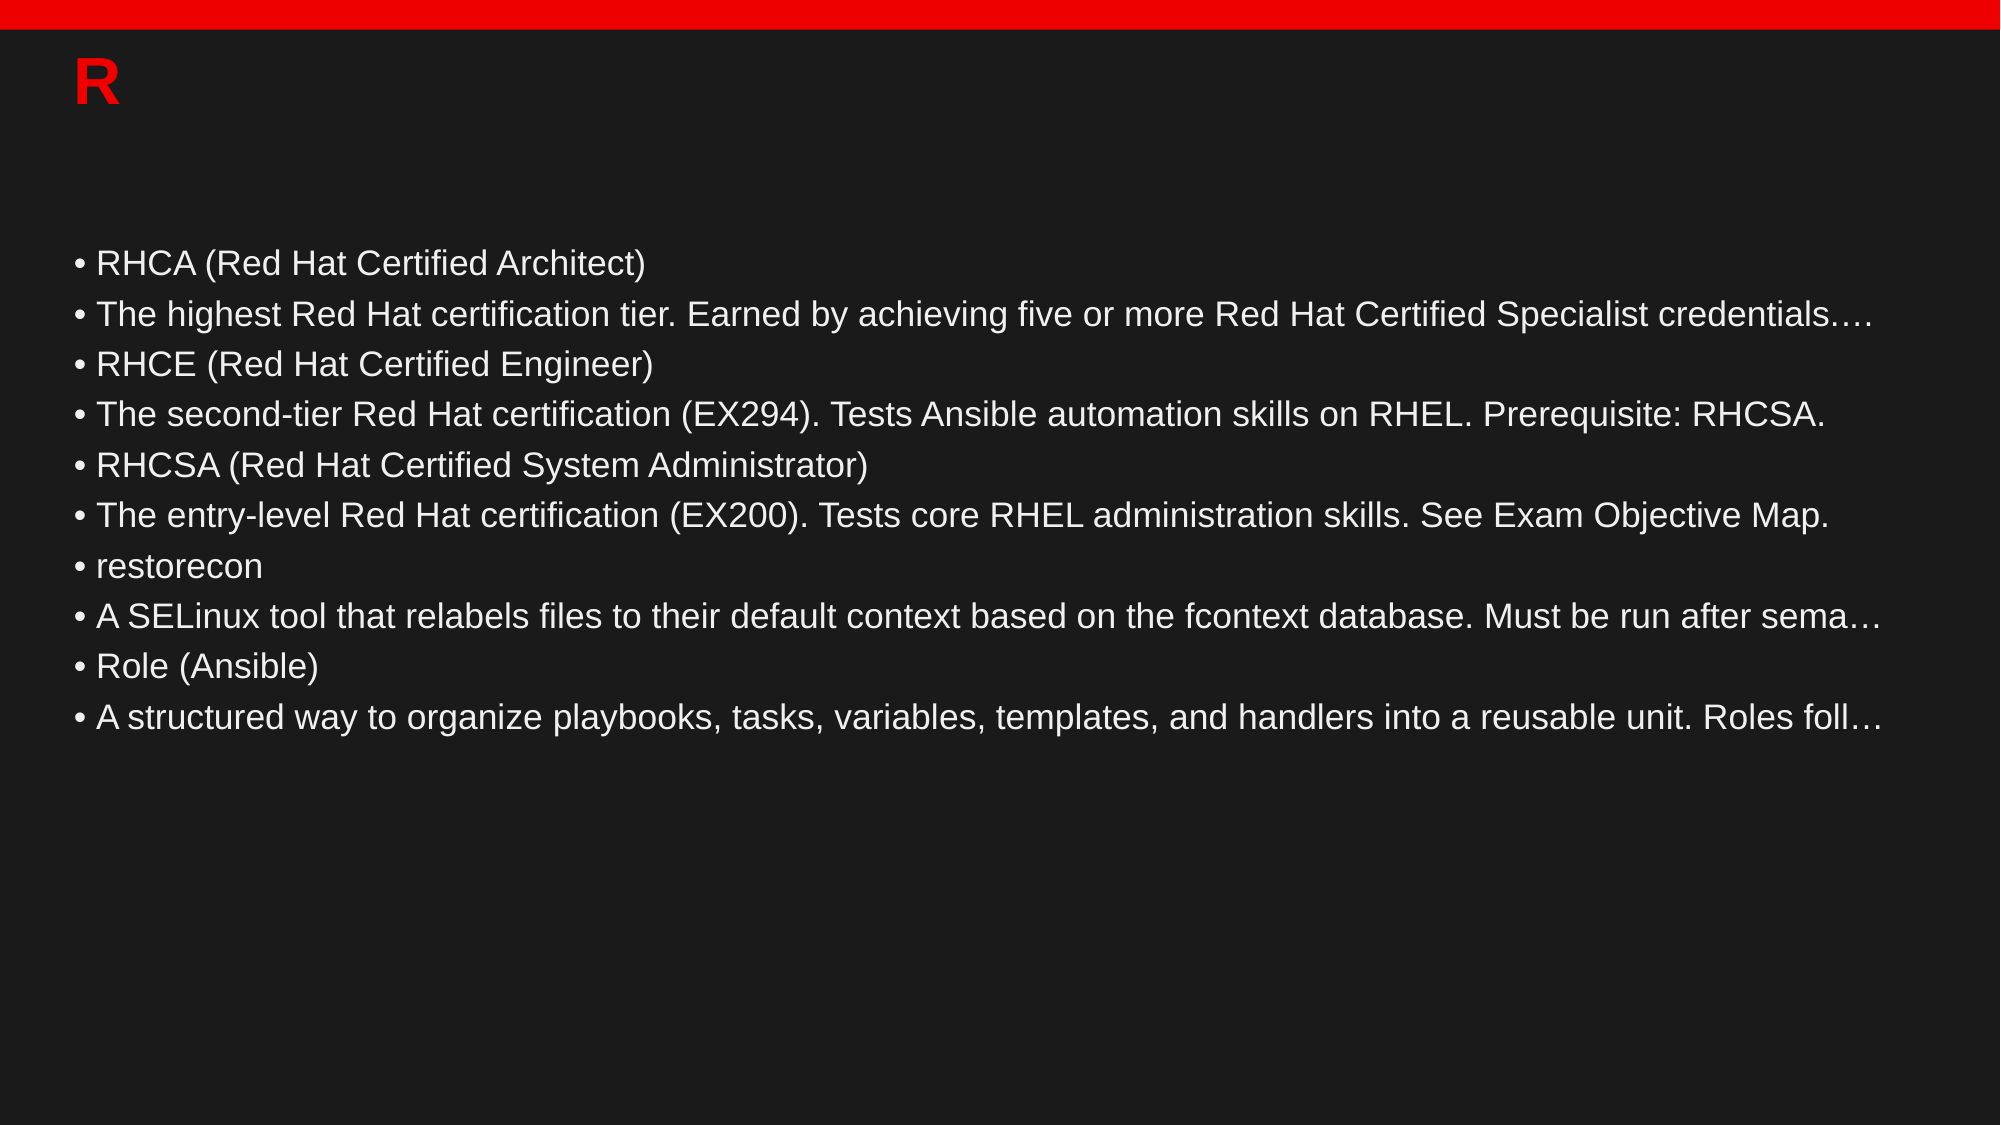

R
• RHCA (Red Hat Certified Architect)
• The highest Red Hat certification tier. Earned by achieving five or more Red Hat Certified Specialist credentials.…
• RHCE (Red Hat Certified Engineer)
• The second-tier Red Hat certification (EX294). Tests Ansible automation skills on RHEL. Prerequisite: RHCSA.
• RHCSA (Red Hat Certified System Administrator)
• The entry-level Red Hat certification (EX200). Tests core RHEL administration skills. See Exam Objective Map.
• restorecon
• A SELinux tool that relabels files to their default context based on the fcontext database. Must be run after sema…
• Role (Ansible)
• A structured way to organize playbooks, tasks, variables, templates, and handlers into a reusable unit. Roles foll…